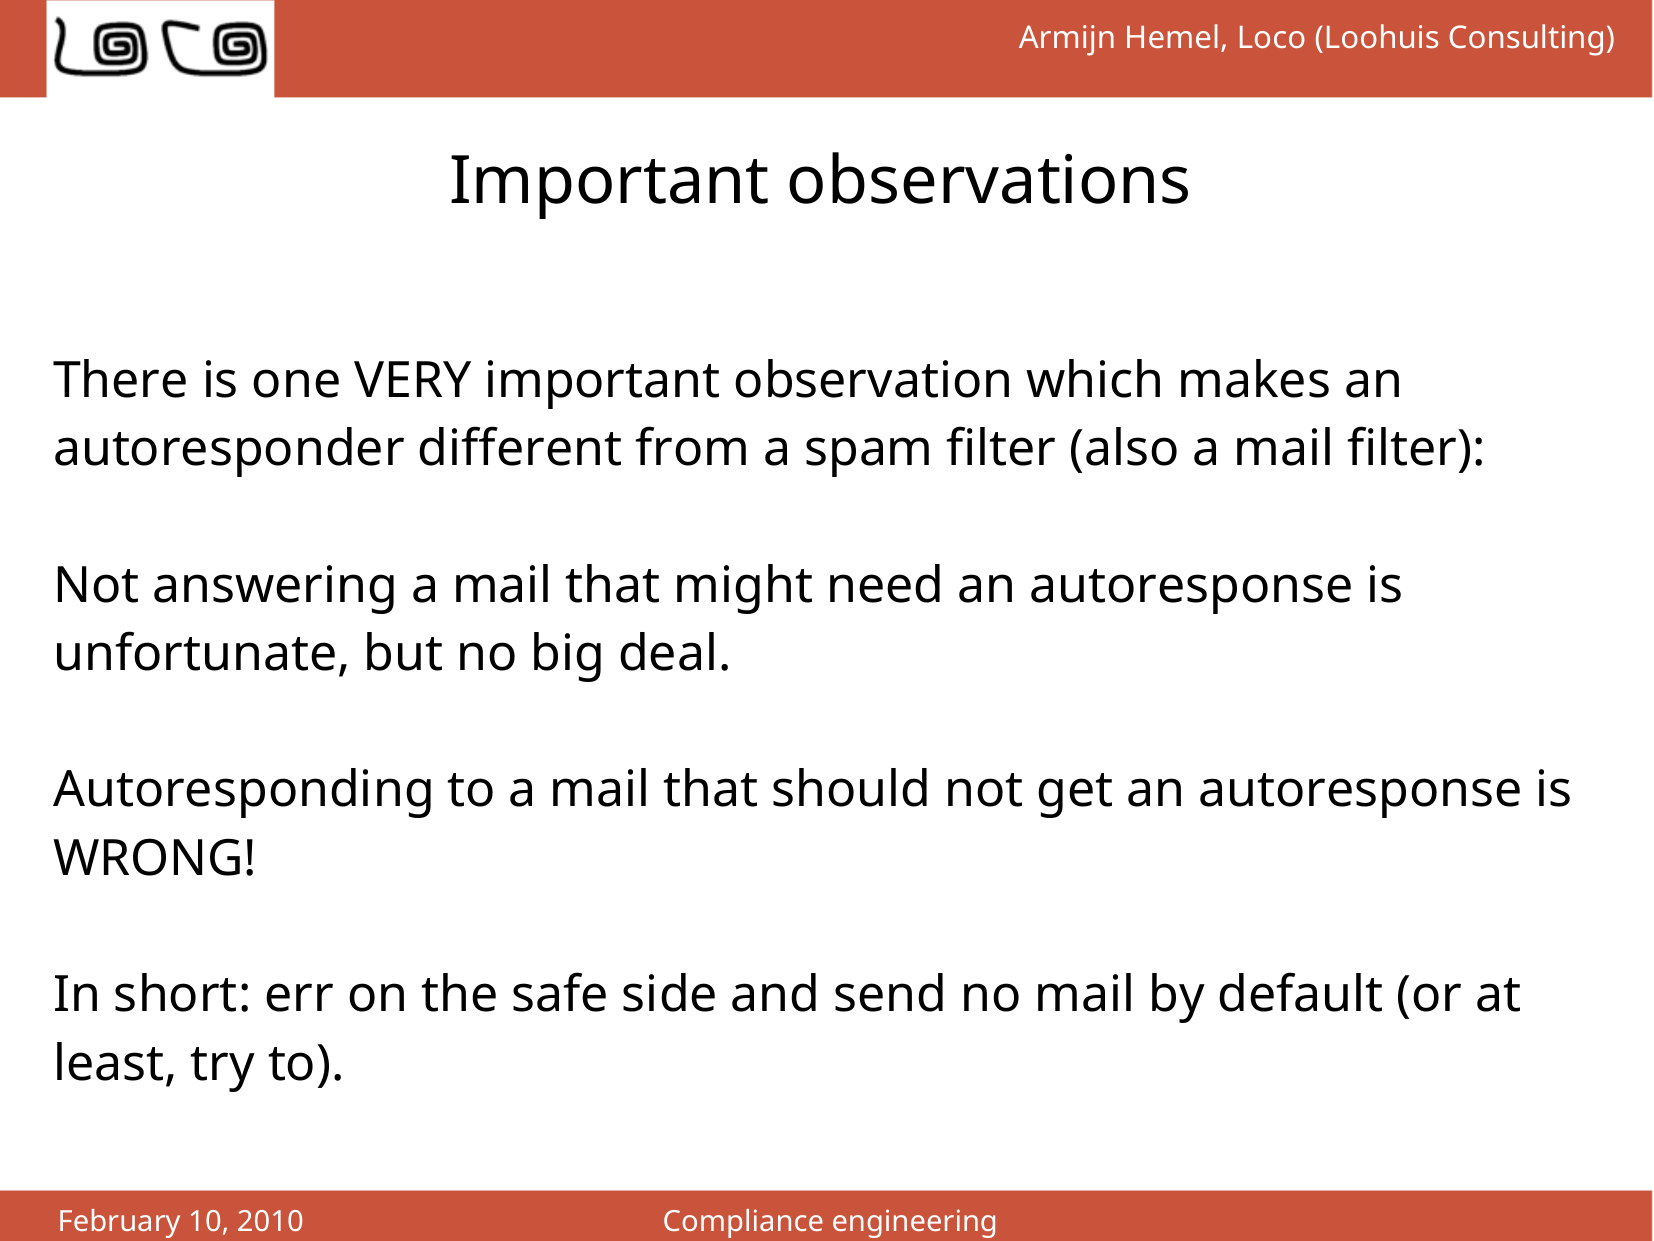

# Important observations
There is one VERY important observation which makes an autoresponder different from a spam filter (also a mail filter):
Not answering a mail that might need an autoresponse is unfortunate, but no big deal.
Autoresponding to a mail that should not get an autoresponse is WRONG!
In short: err on the safe side and send no mail by default (or at least, try to).
Comet: practical solution or crutch?